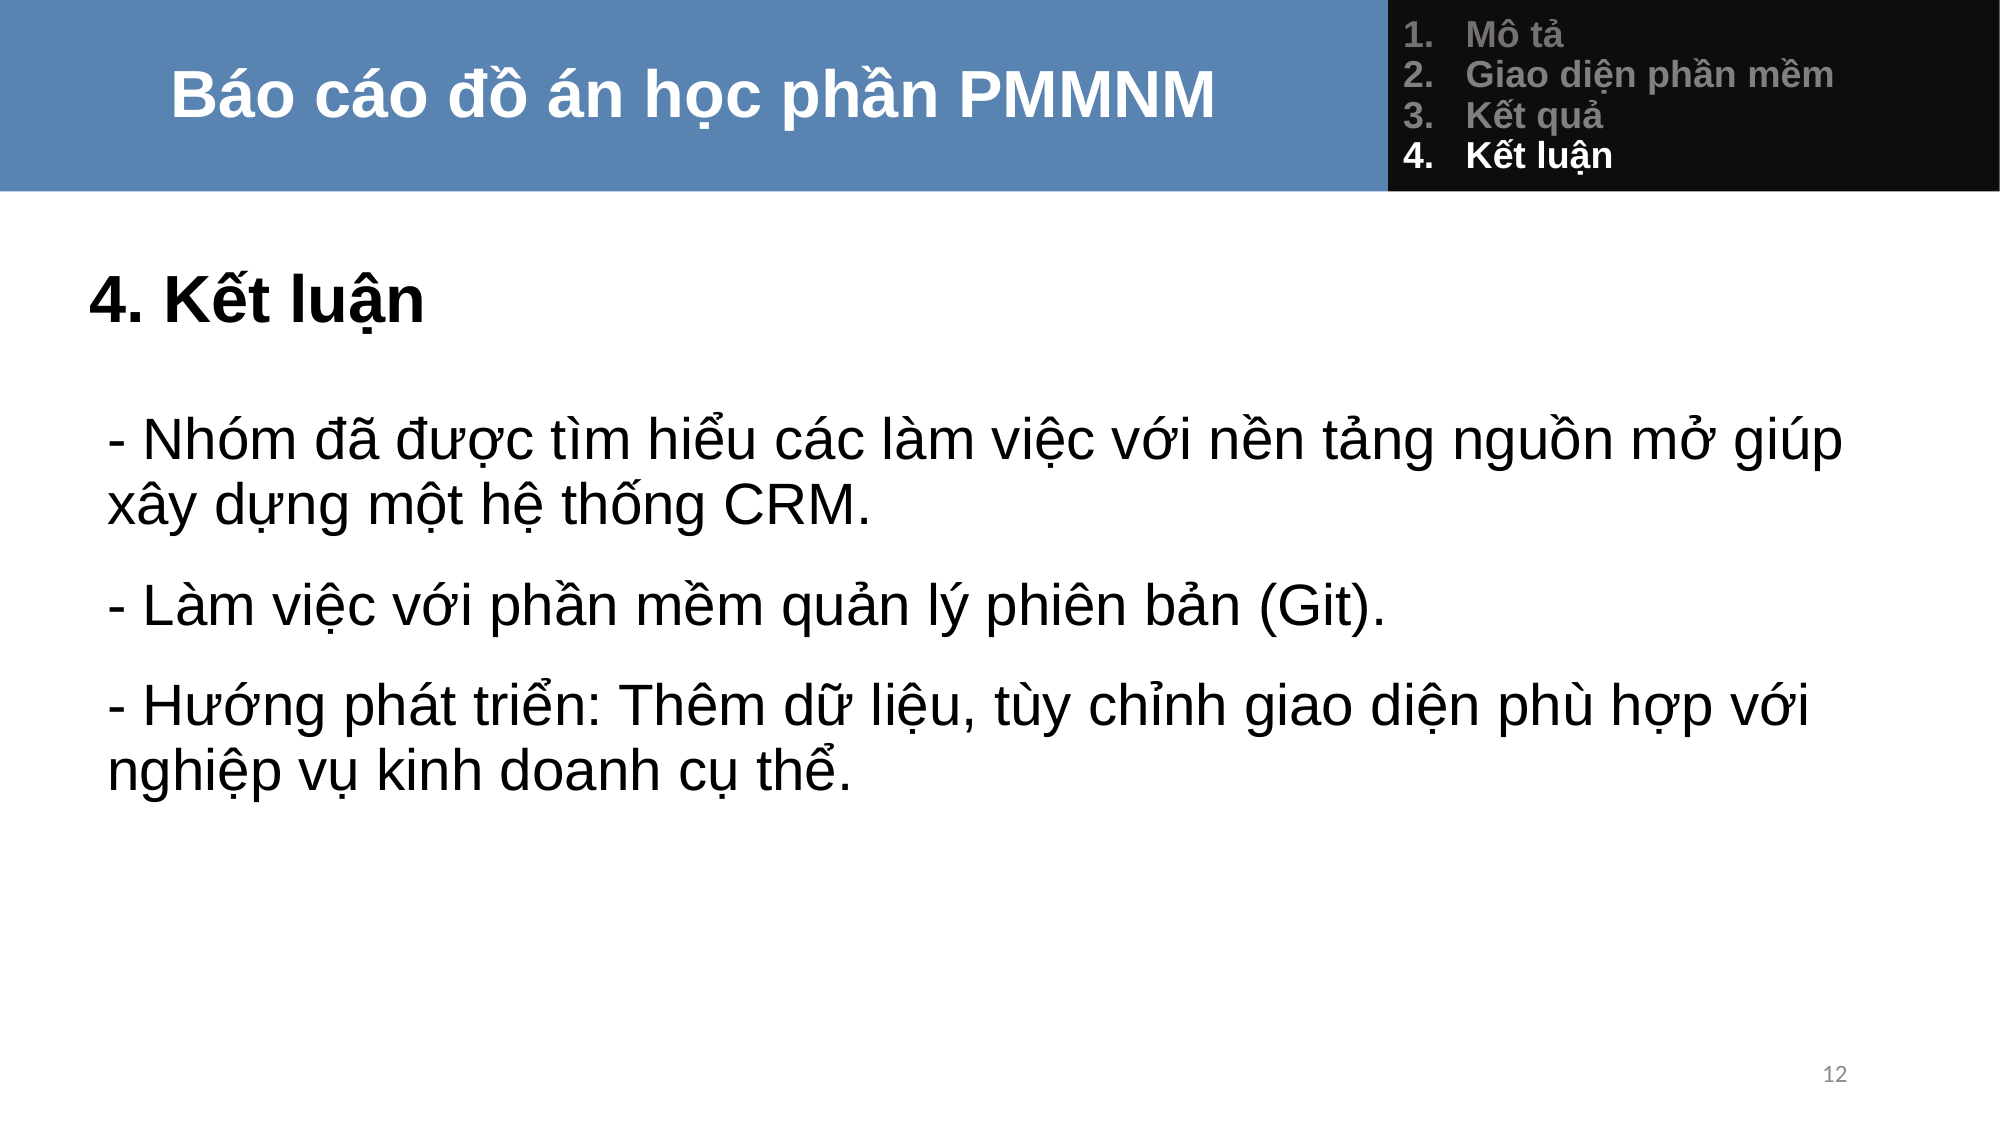

Báo cáo đồ án học phần PMMNM
1. Mô tả
2. Giao diện phần mềm
3. Kết quả
4. Kết luận
	4. Kết luận
- Nhóm đã được tìm hiểu các làm việc với nền tảng nguồn mở giúp xây dựng một hệ thống CRM.
- Làm việc với phần mềm quản lý phiên bản (Git).
- Hướng phát triển: Thêm dữ liệu, tùy chỉnh giao diện phù hợp với nghiệp vụ kinh doanh cụ thể.